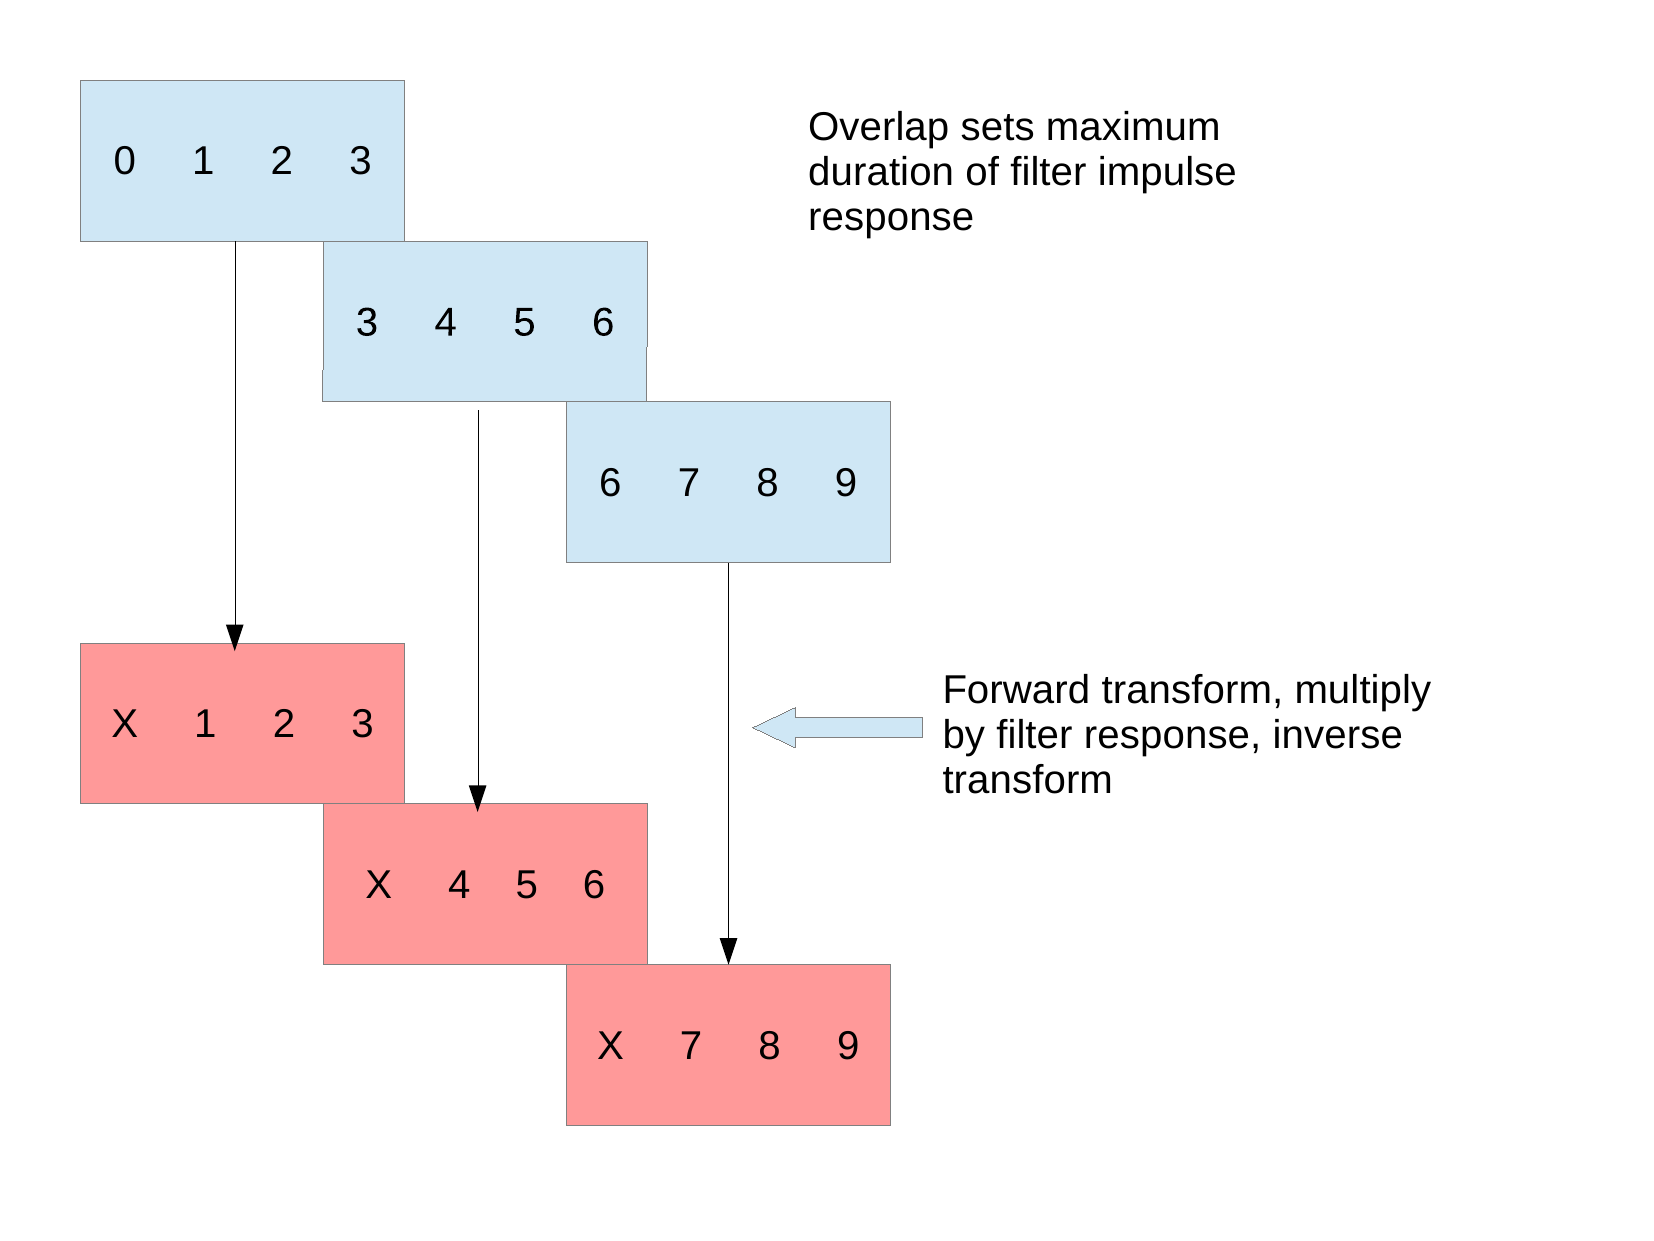

0 1 2 3
Overlap sets maximum duration of filter impulse response
3 4 5 6
6 7 8 9
X 1 2 3
Forward transform, multiply by filter response, inverse transform
X 4 5 6
X 7 8 9